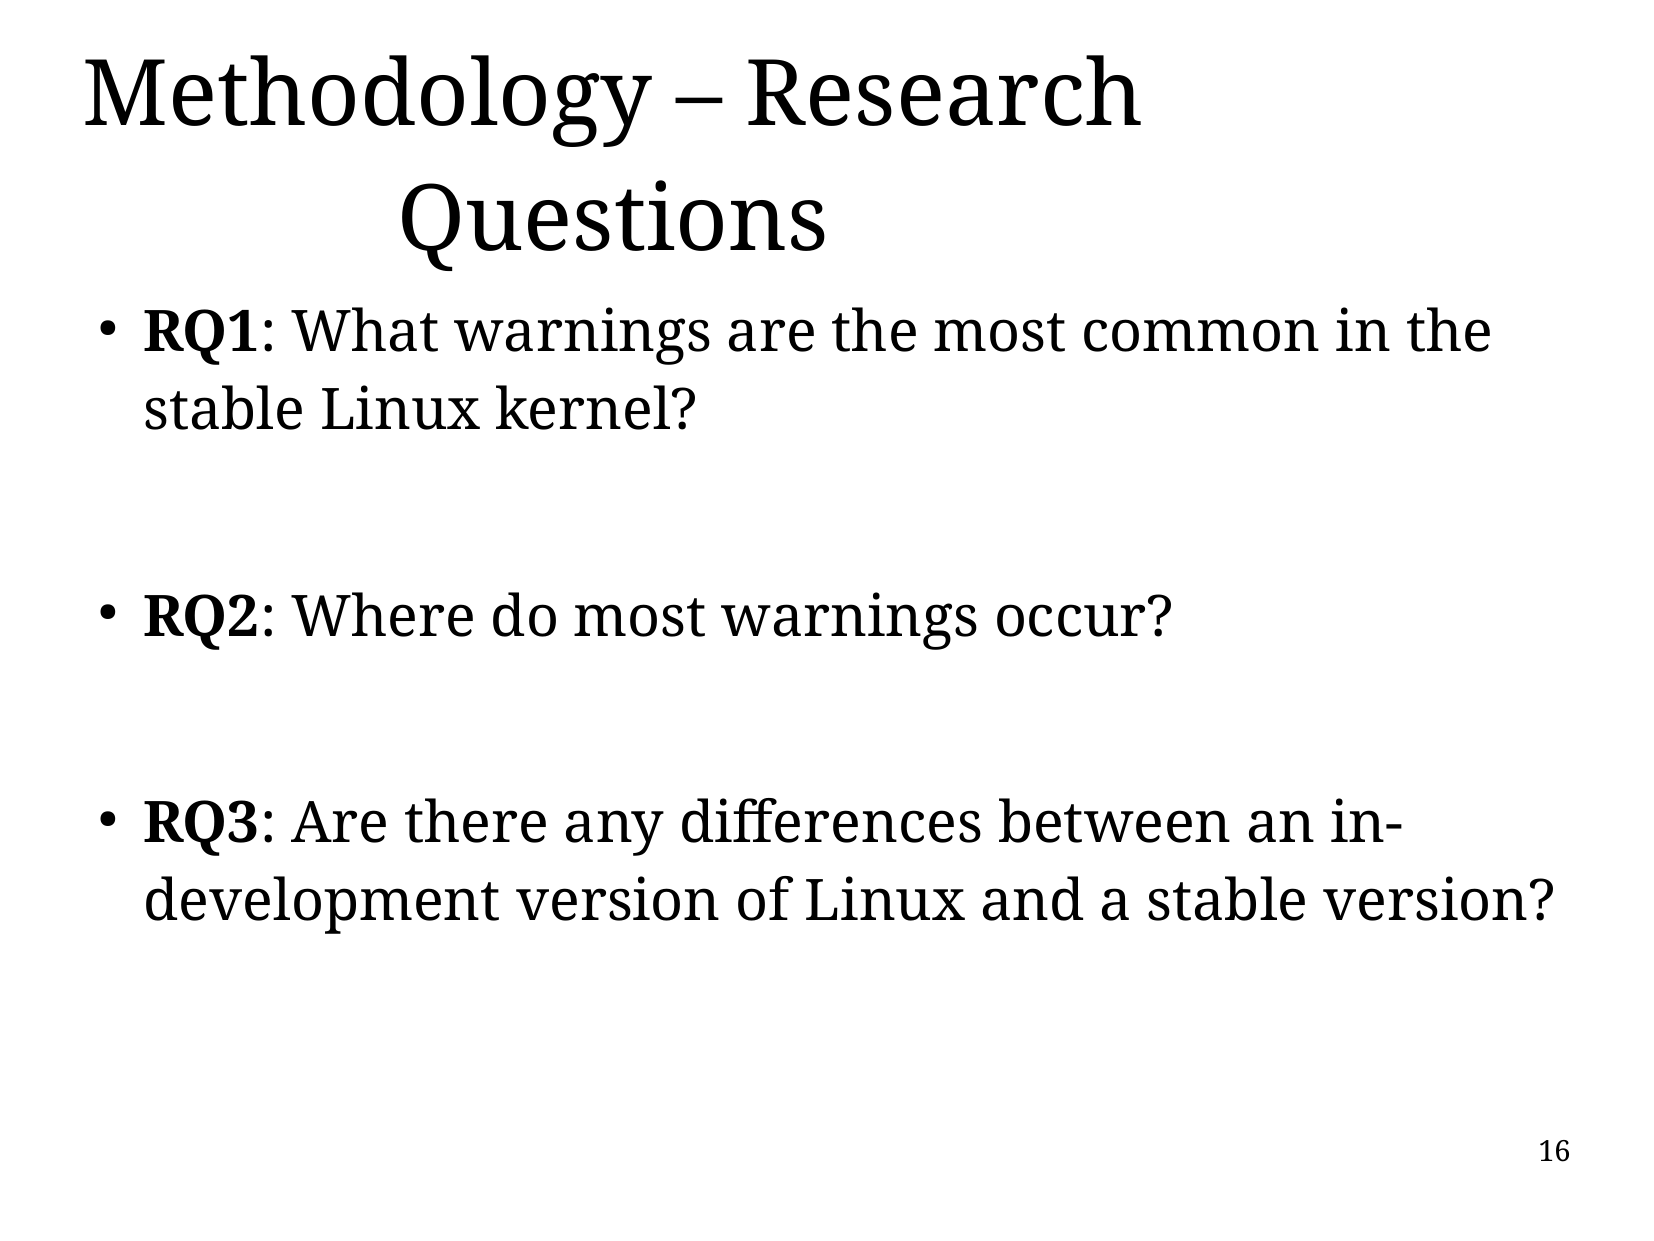

# Methodology – Research Questions
RQ1: What warnings are the most common in the stable Linux kernel?
RQ2: Where do most warnings occur?
RQ3: Are there any differences between an in-development version of Linux and a stable version?
16